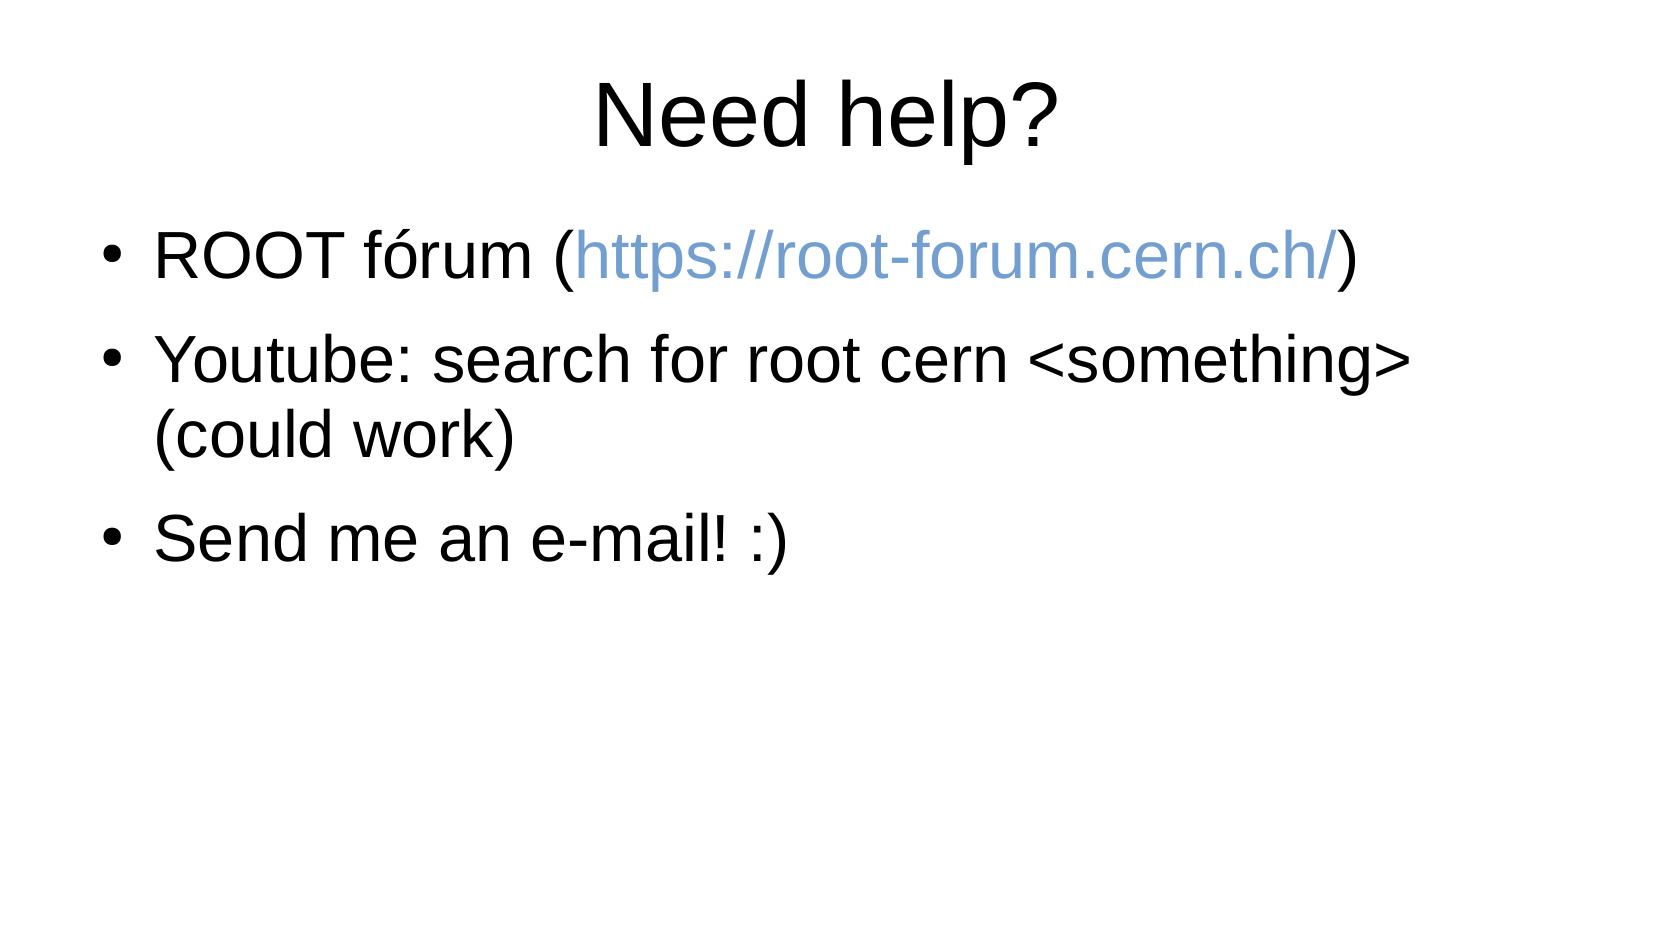

# Need help?
ROOT fórum (https://root-forum.cern.ch/)
Youtube: search for root cern <something> (could work)
Send me an e-mail! :)